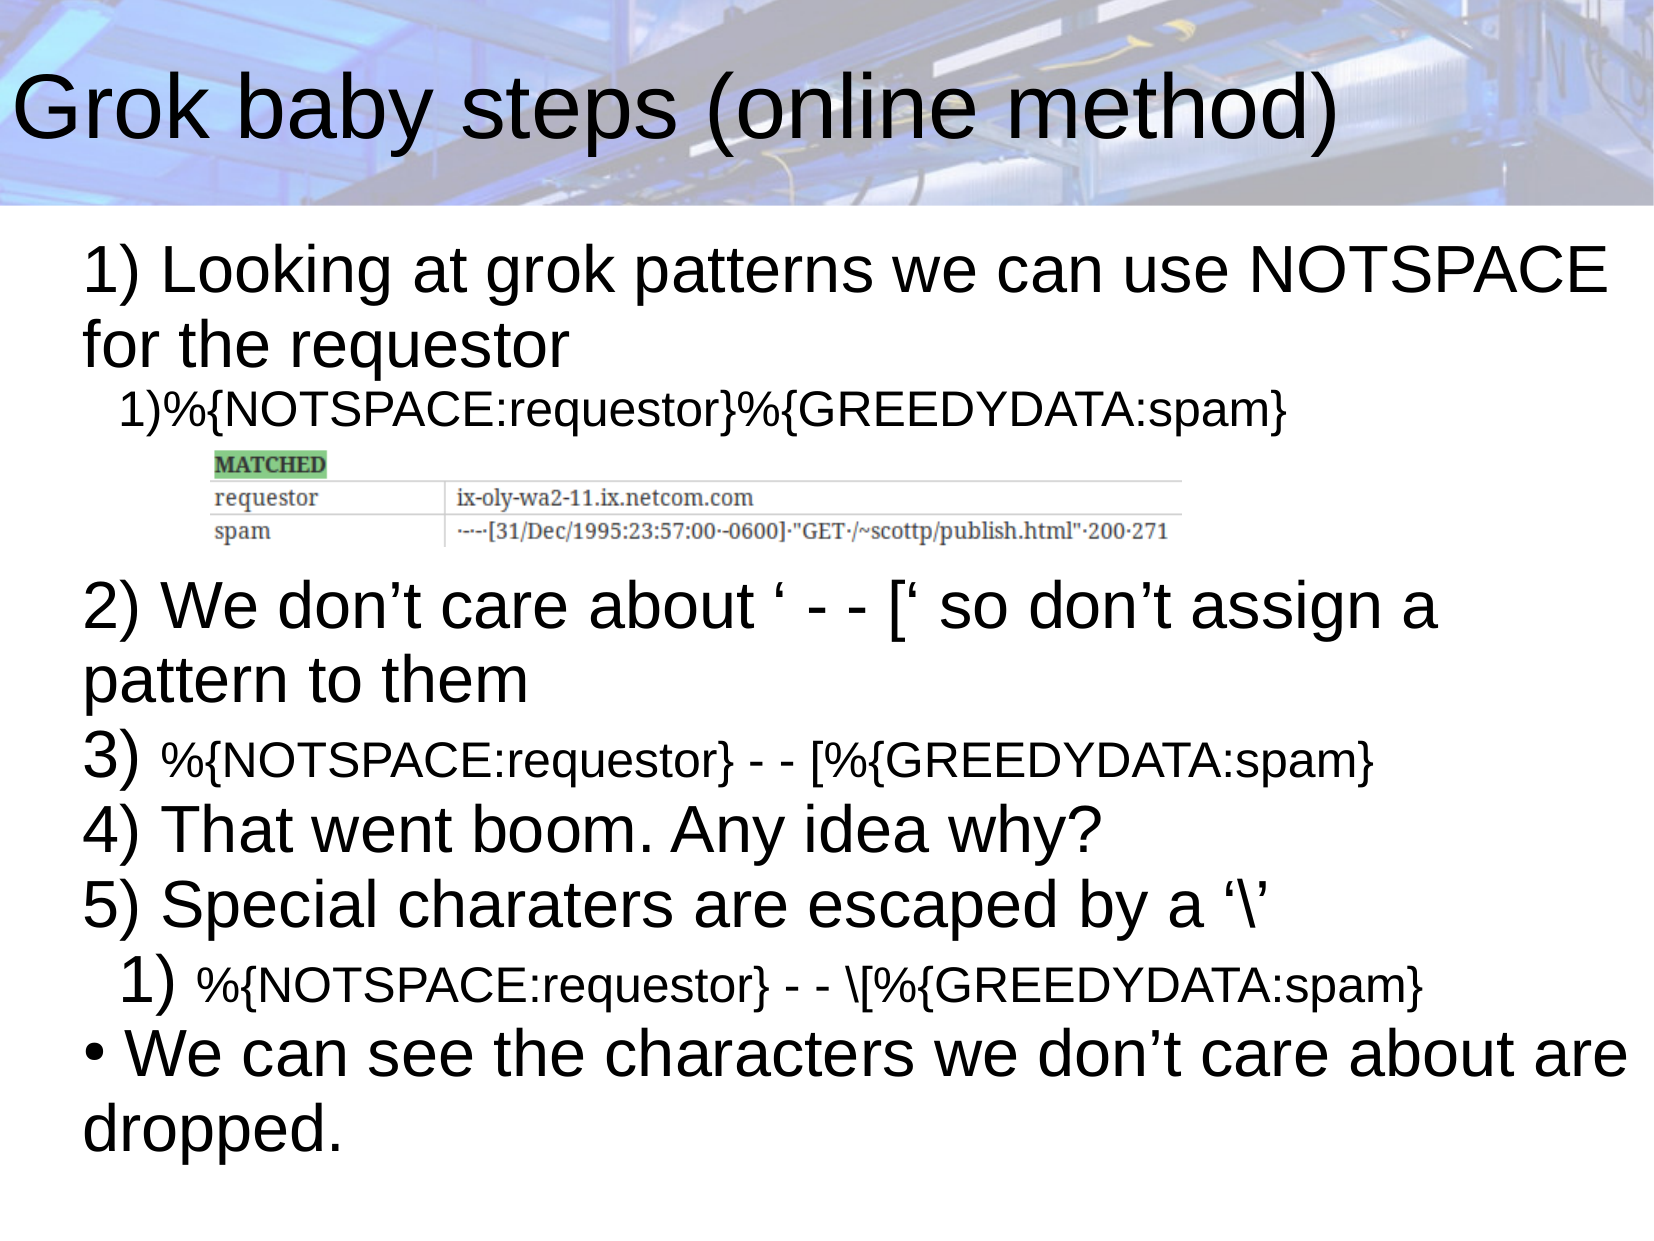

# Grok baby steps (online method)
 Looking at grok patterns we can use NOTSPACE for the requestor
%{NOTSPACE:requestor}%{GREEDYDATA:spam}
 We don’t care about ‘ - - [‘ so don’t assign a pattern to them
 %{NOTSPACE:requestor} - - [%{GREEDYDATA:spam}
 That went boom. Any idea why?
 Special charaters are escaped by a ‘\’
 %{NOTSPACE:requestor} - - \[%{GREEDYDATA:spam}
 We can see the characters we don’t care about are dropped.